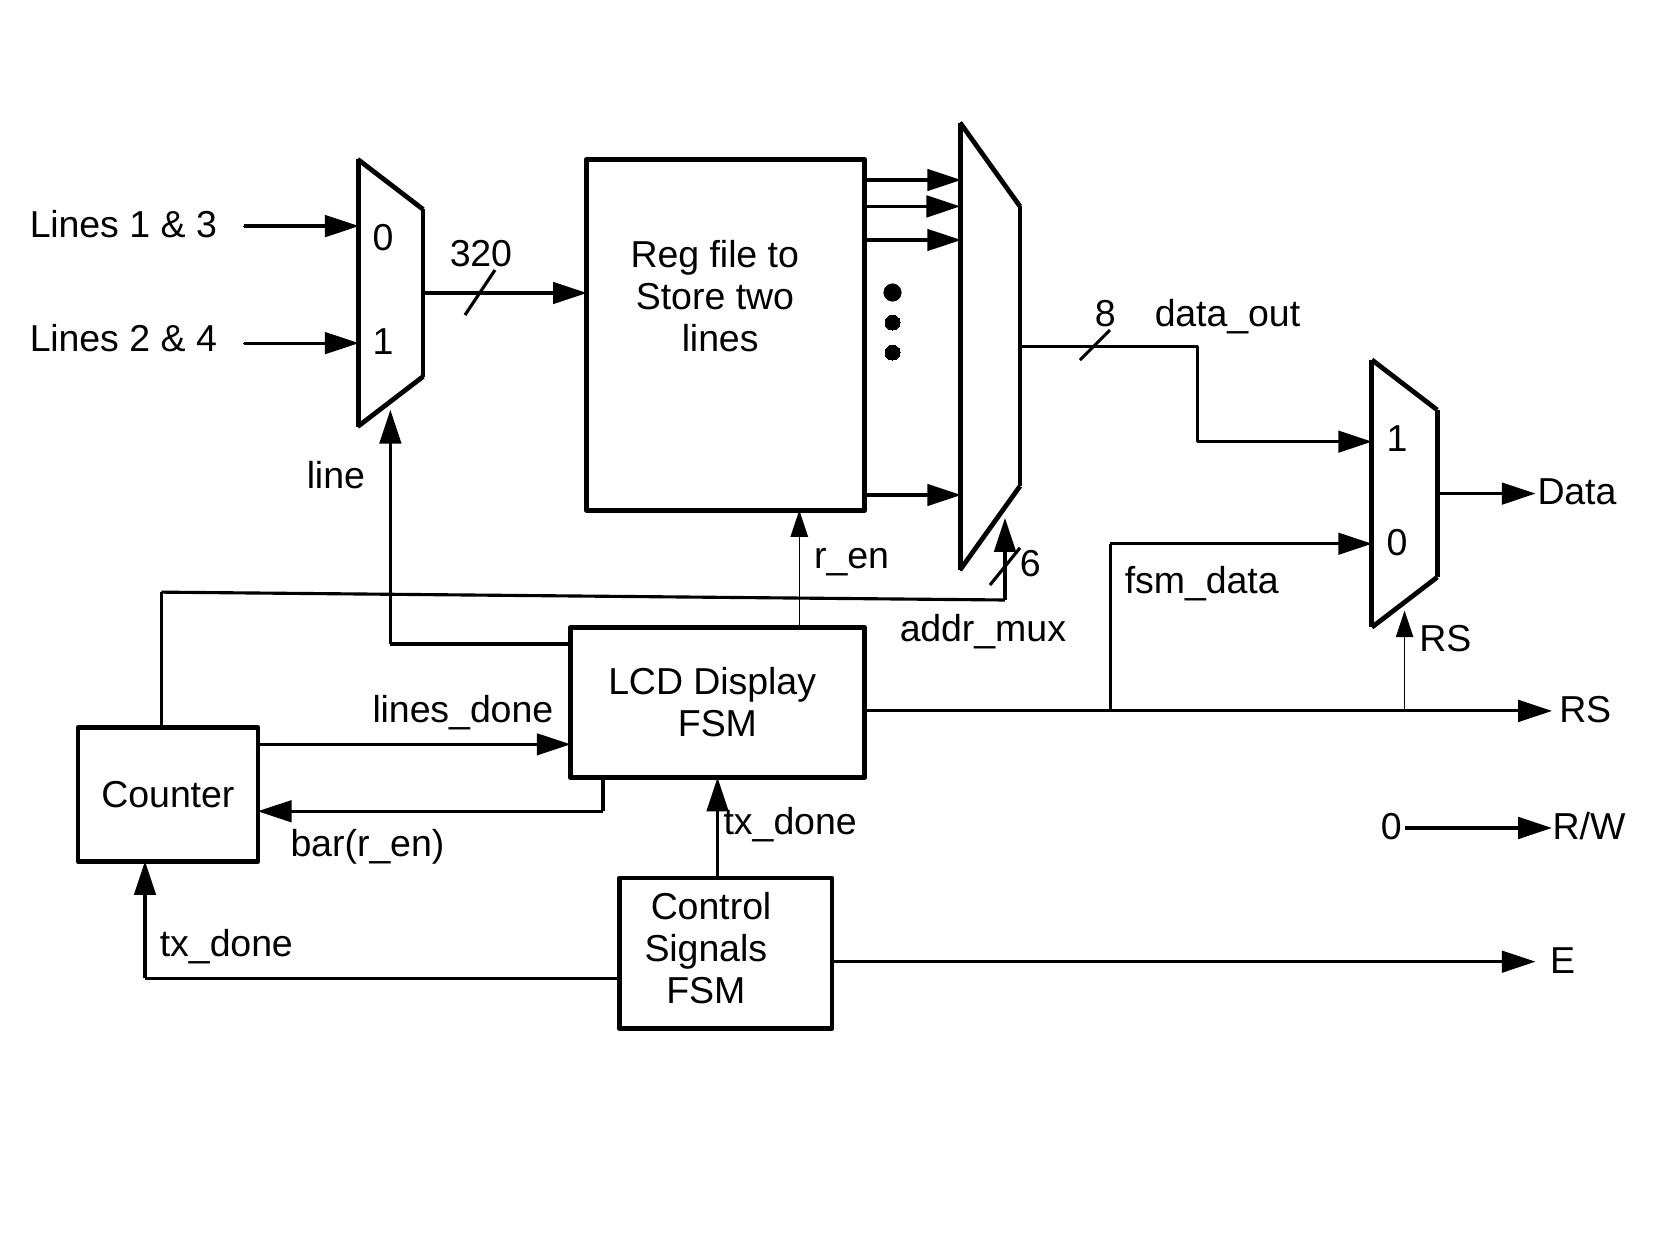

Lines 1 & 3
0
320
Reg file to
Store two
 lines
8
data_out
Lines 2 & 4
1
1
line
Data
0
r_en
6
fsm_data
addr_mux
RS
LCD Display
FSM
lines_done
RS
Counter
tx_done
0
R/W
bar(r_en)
 Control
 Signals
FSM
tx_done
E